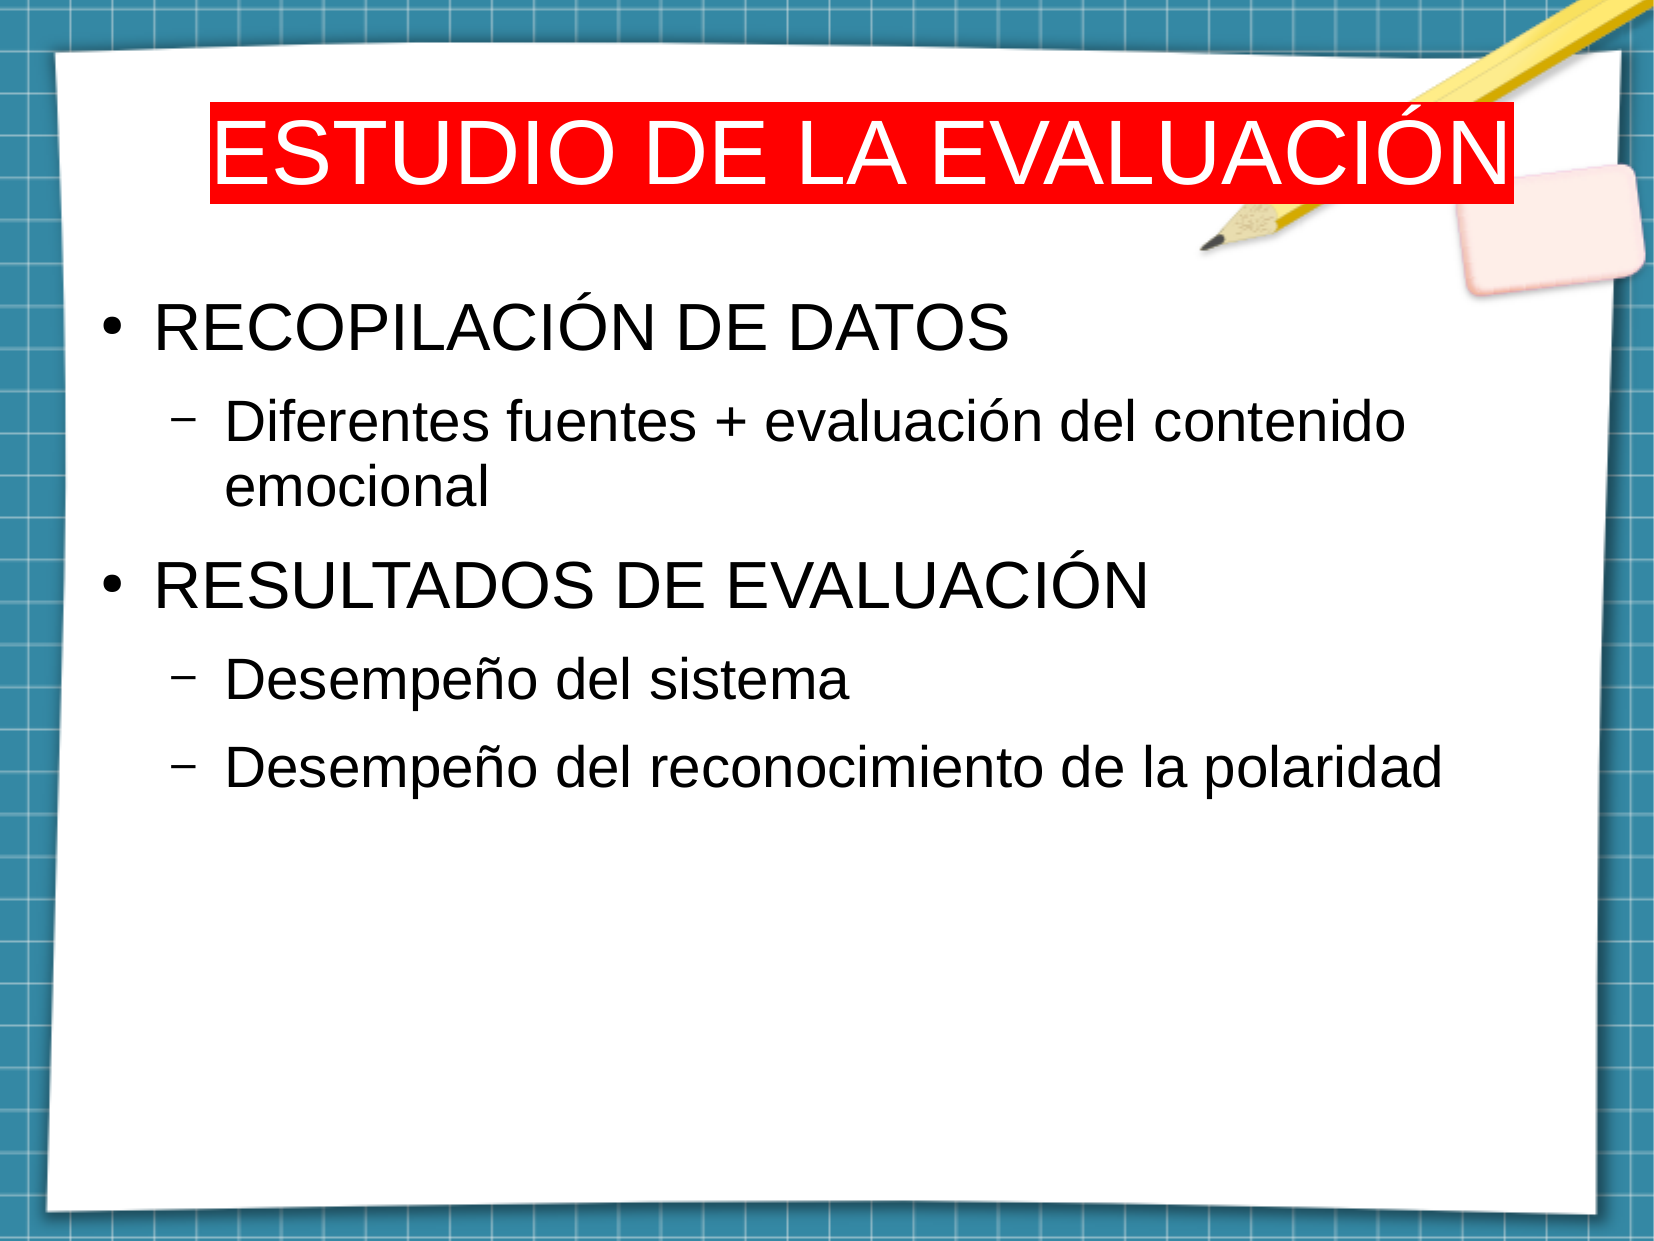

# ESTUDIO DE LA EVALUACIÓN
RECOPILACIÓN DE DATOS
Diferentes fuentes + evaluación del contenido emocional
RESULTADOS DE EVALUACIÓN
Desempeño del sistema
Desempeño del reconocimiento de la polaridad